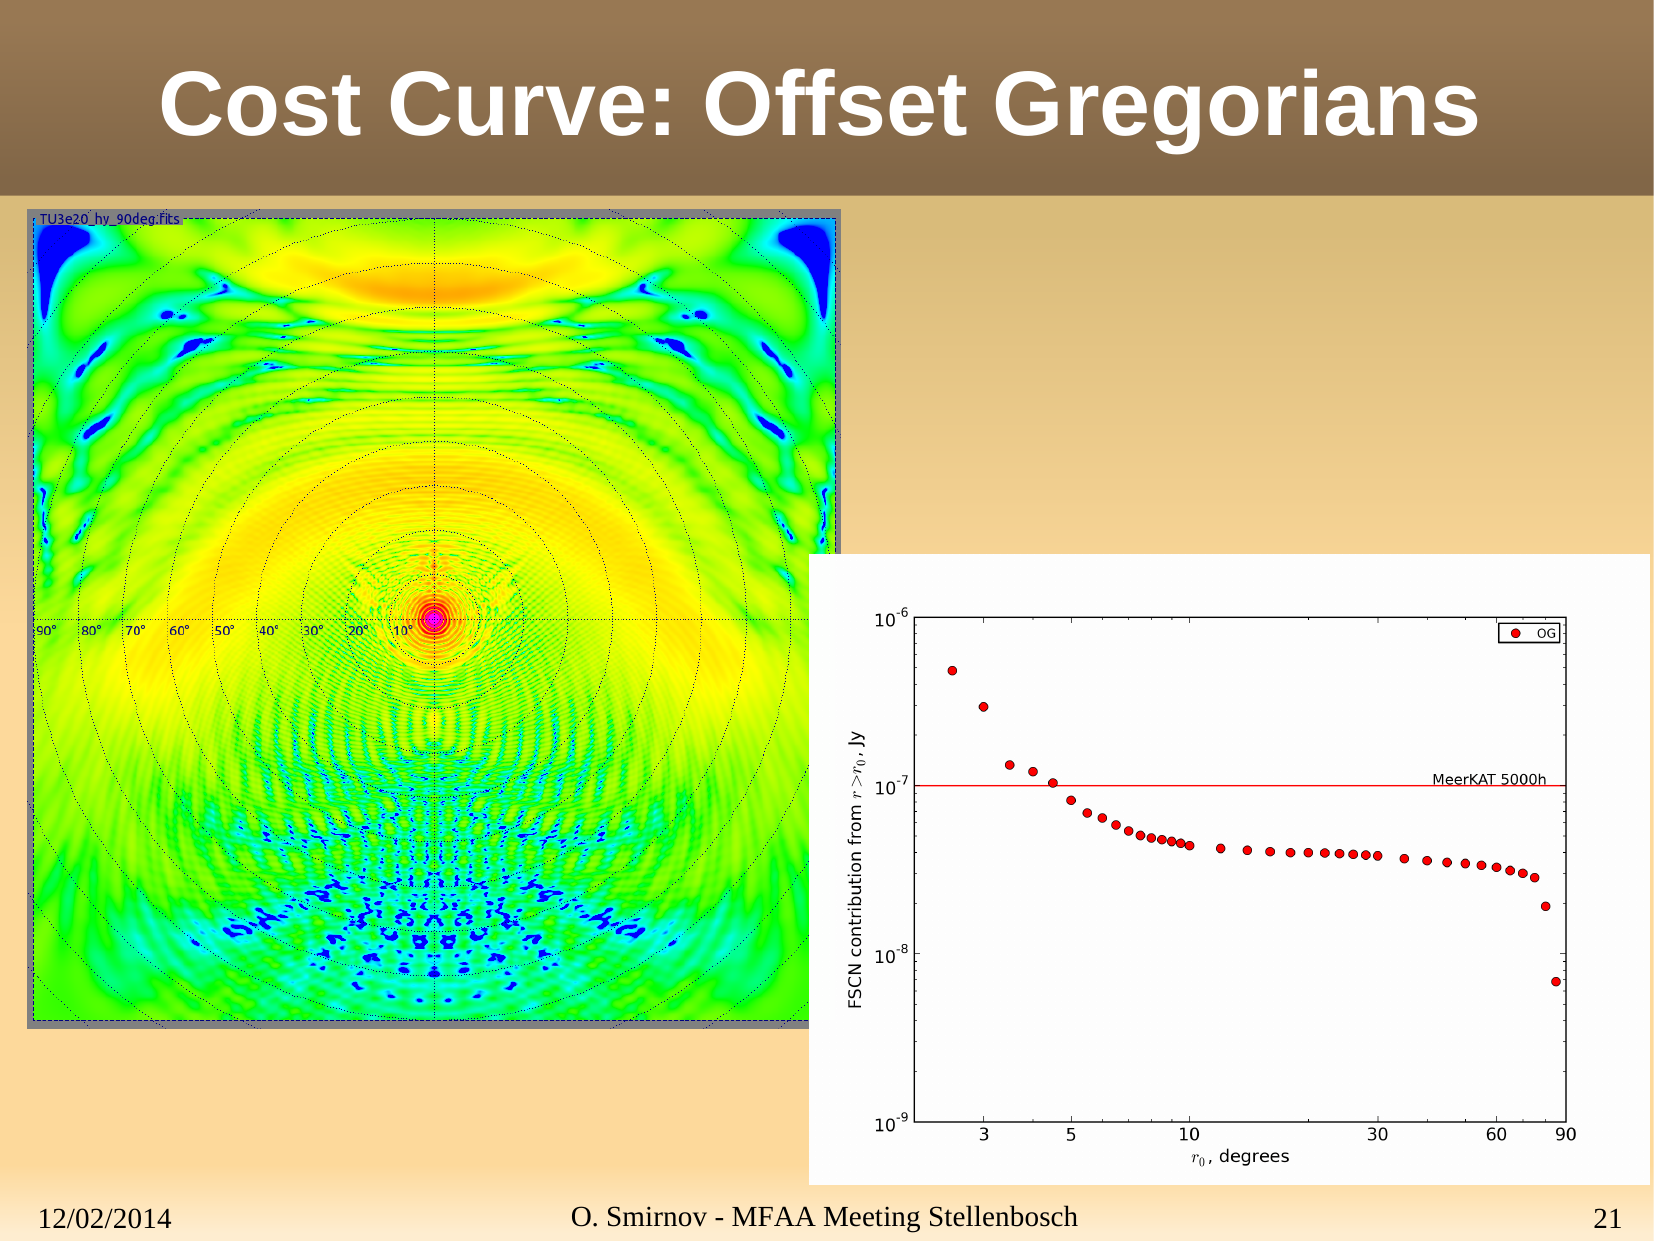

# Cost Curve: Offset Gregorians
O. Smirnov - MFAA Meeting Stellenbosch
12/02/2014
21